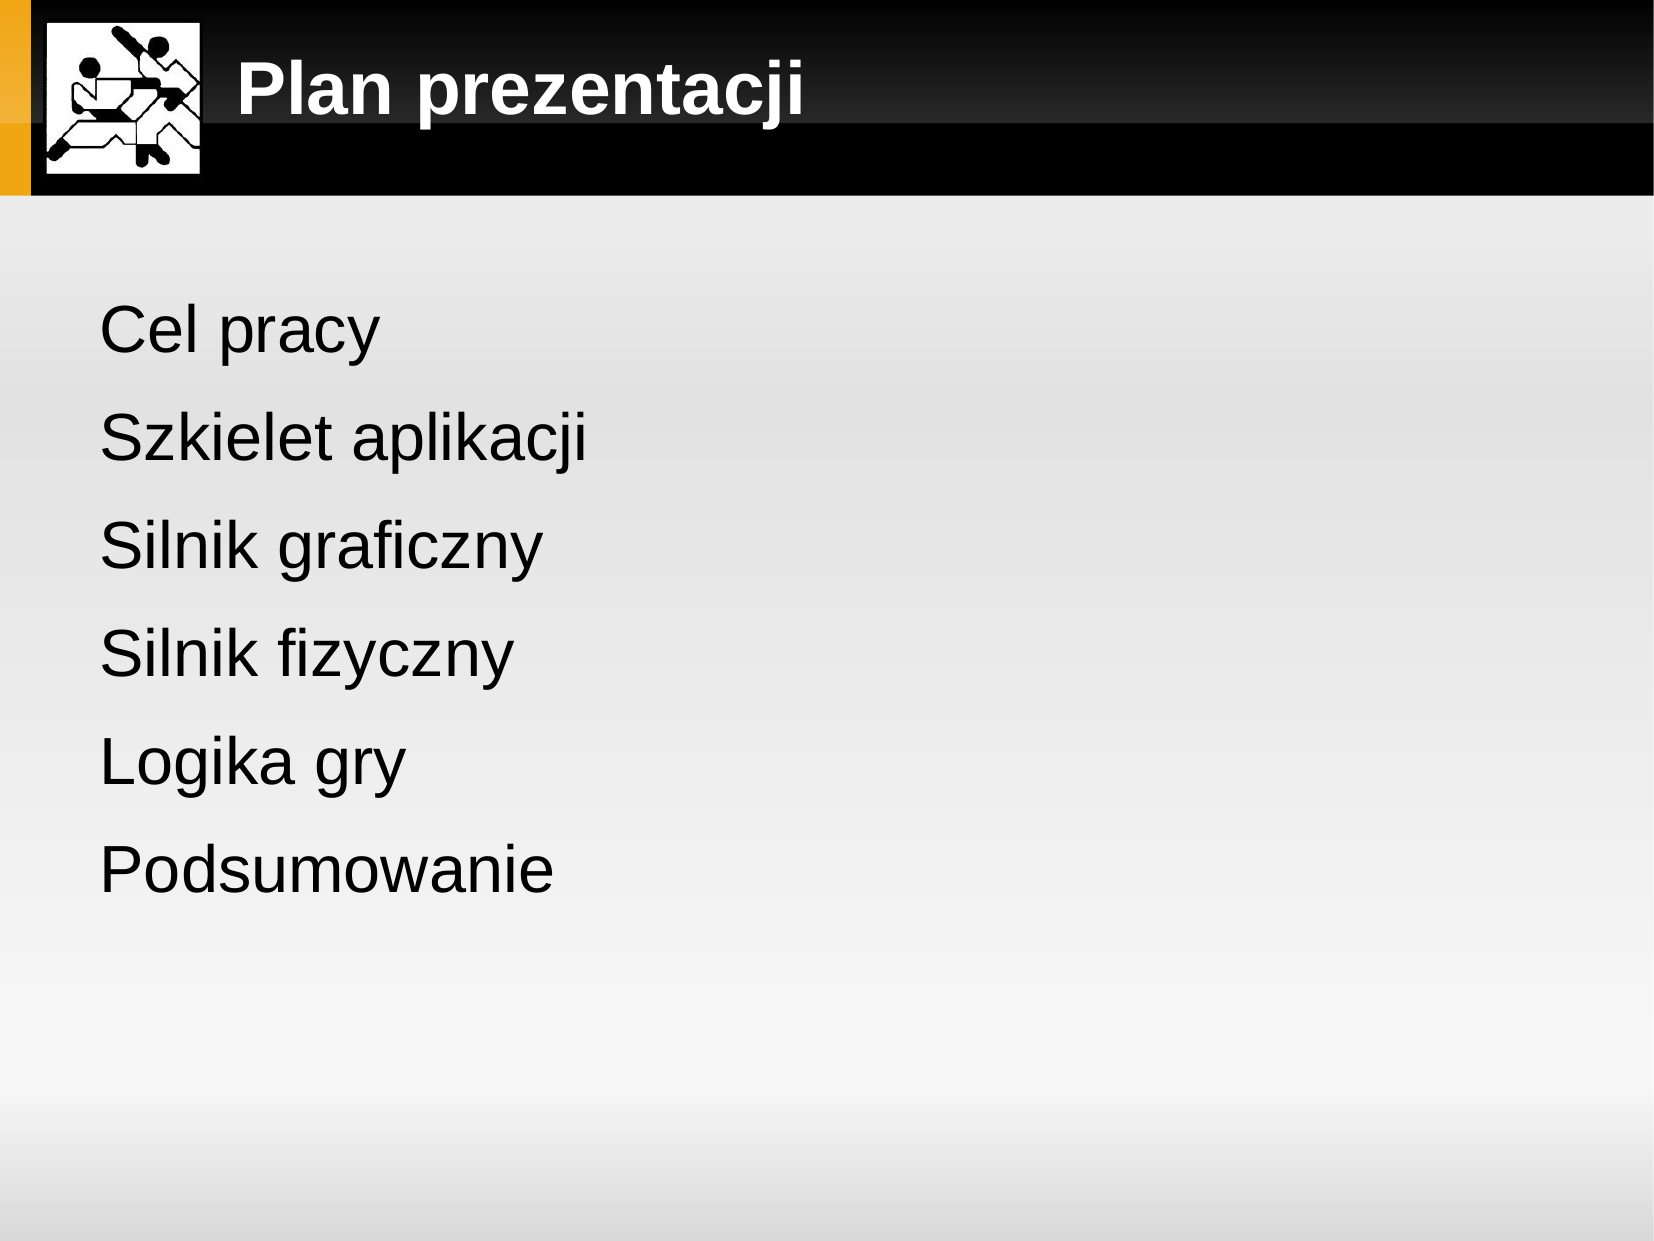

Plan prezentacji
Cel pracy
Szkielet aplikacji
Silnik graficzny
Silnik fizyczny
Logika gry
Podsumowanie